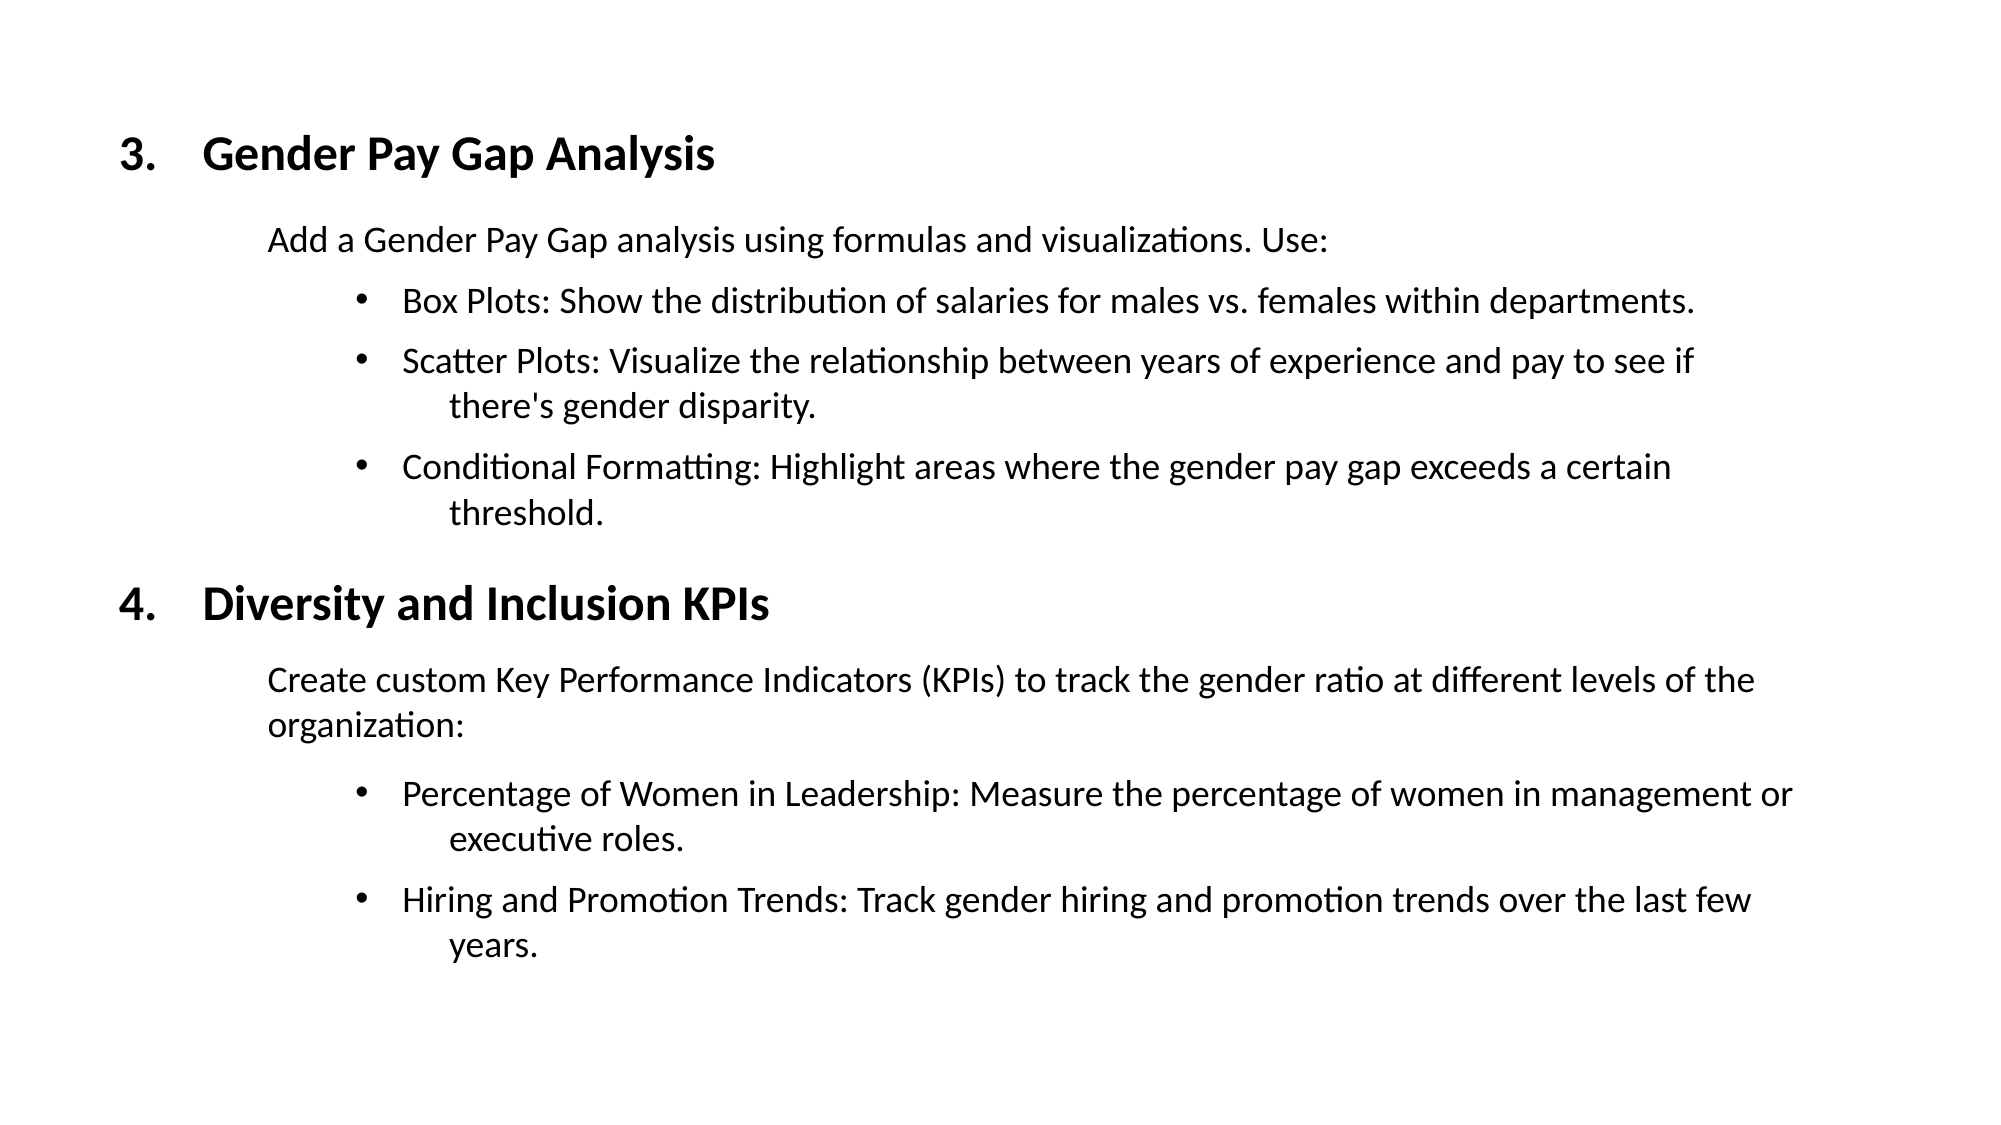

3. Gender Pay Gap Analysis
Add a Gender Pay Gap analysis using formulas and visualizations. Use:
Box Plots: Show the distribution of salaries for males vs. females within departments.
Scatter Plots: Visualize the relationship between years of experience and pay to see if there's gender disparity.
Conditional Formatting: Highlight areas where the gender pay gap exceeds a certain threshold.
4. Diversity and Inclusion KPIs
Create custom Key Performance Indicators (KPIs) to track the gender ratio at different levels of the organization:
Percentage of Women in Leadership: Measure the percentage of women in management or executive roles.
Hiring and Promotion Trends: Track gender hiring and promotion trends over the last few years.